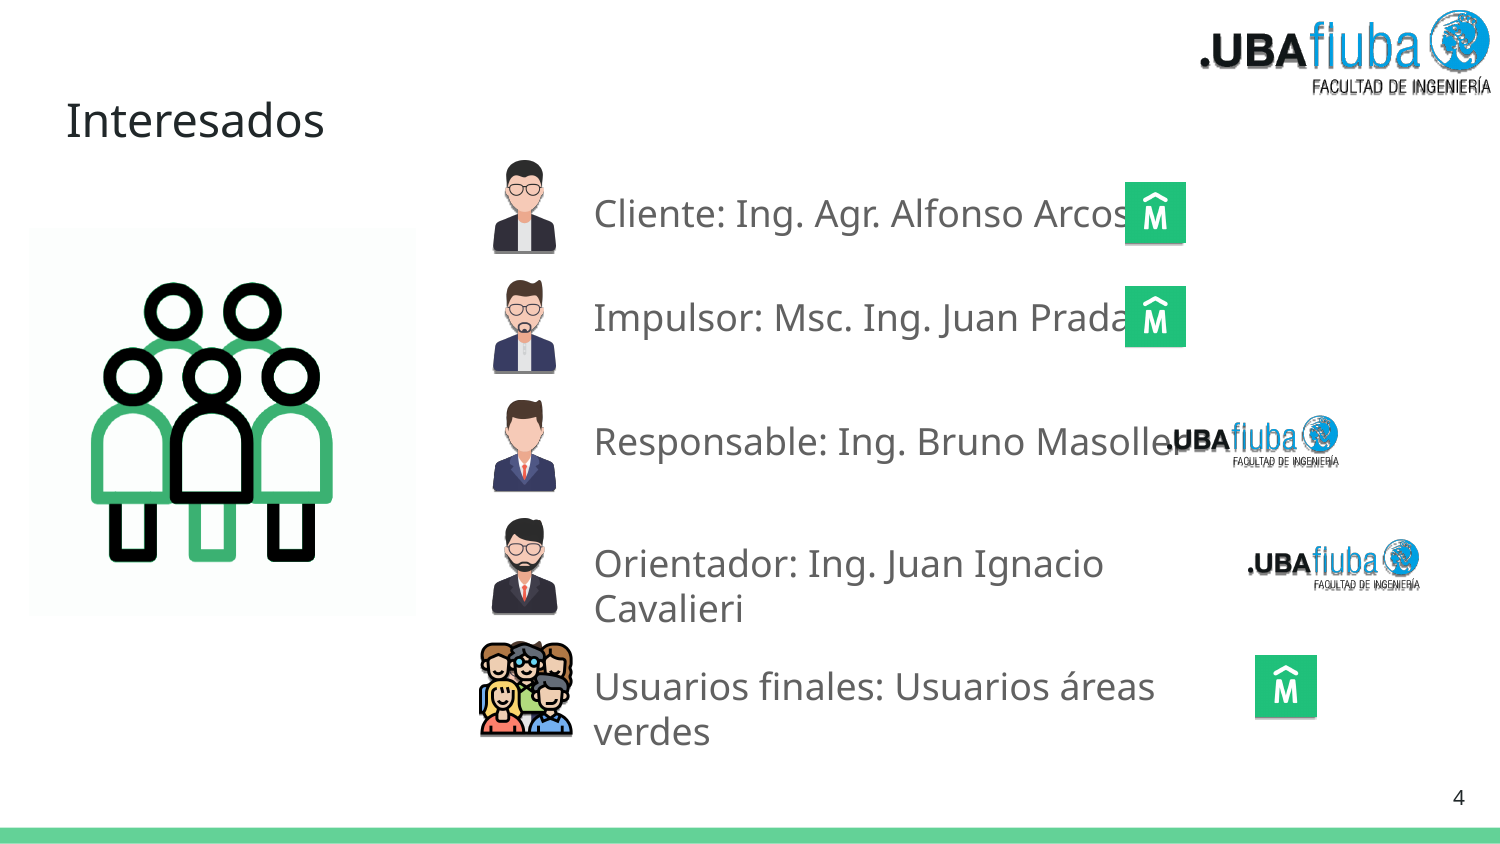

# Interesados
Cliente: Ing. Agr. Alfonso Arcos
Impulsor: Msc. Ing. Juan Prada
Responsable: Ing. Bruno Masoller
Orientador: Ing. Juan Ignacio Cavalieri
Usuarios finales: Usuarios áreas verdes